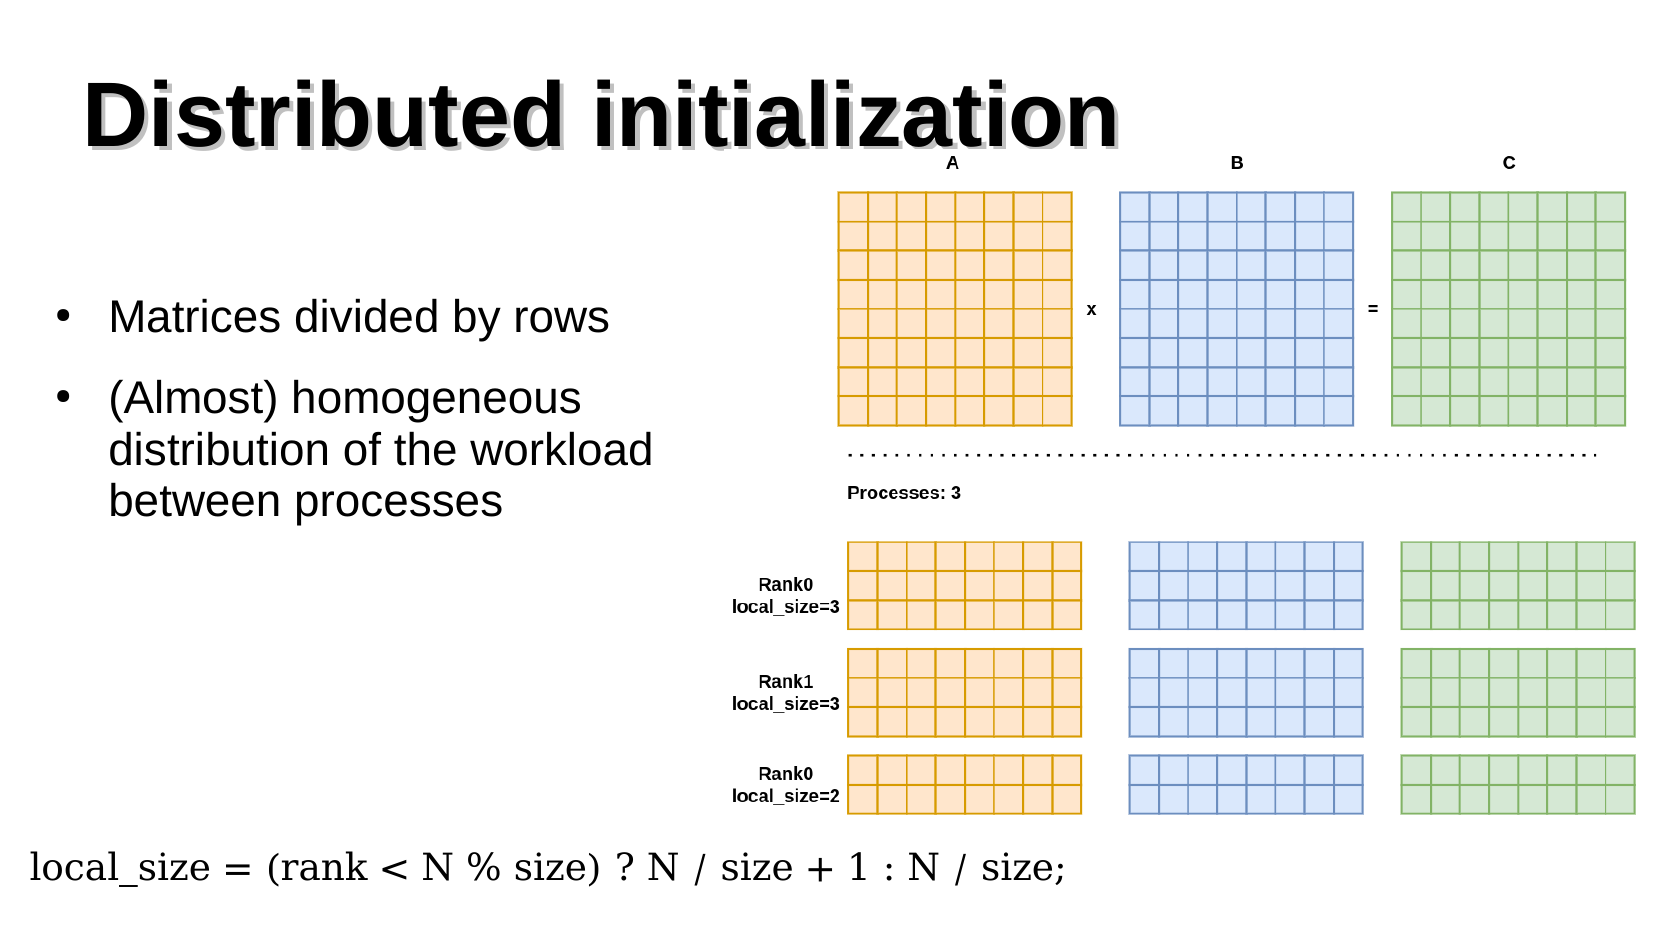

# Distributed initialization
Matrices divided by rows
(Almost) homogeneous distribution of the workload between processes
local_size = (rank < N % size) ? N / size + 1 : N / size;